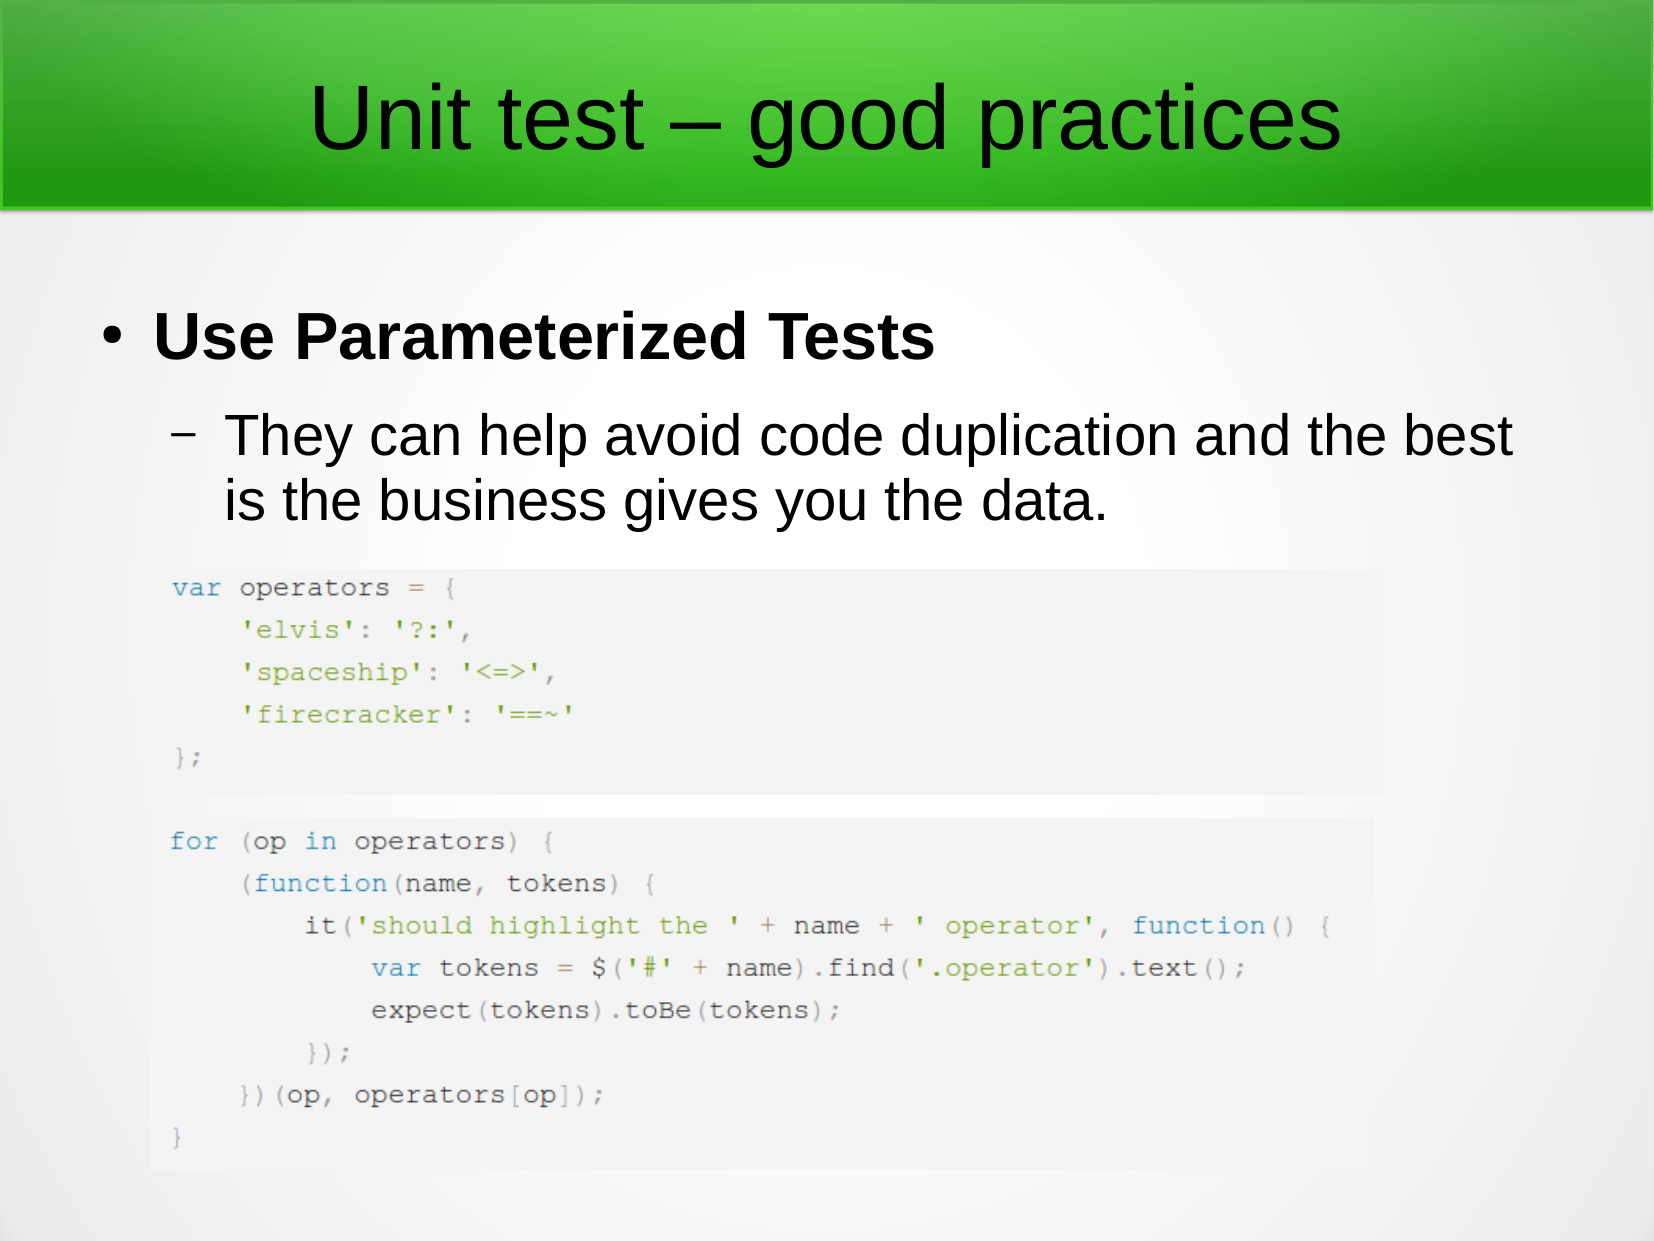

# Unit test – good practices
Use Parameterized Tests
They can help avoid code duplication and the best is the business gives you the data.